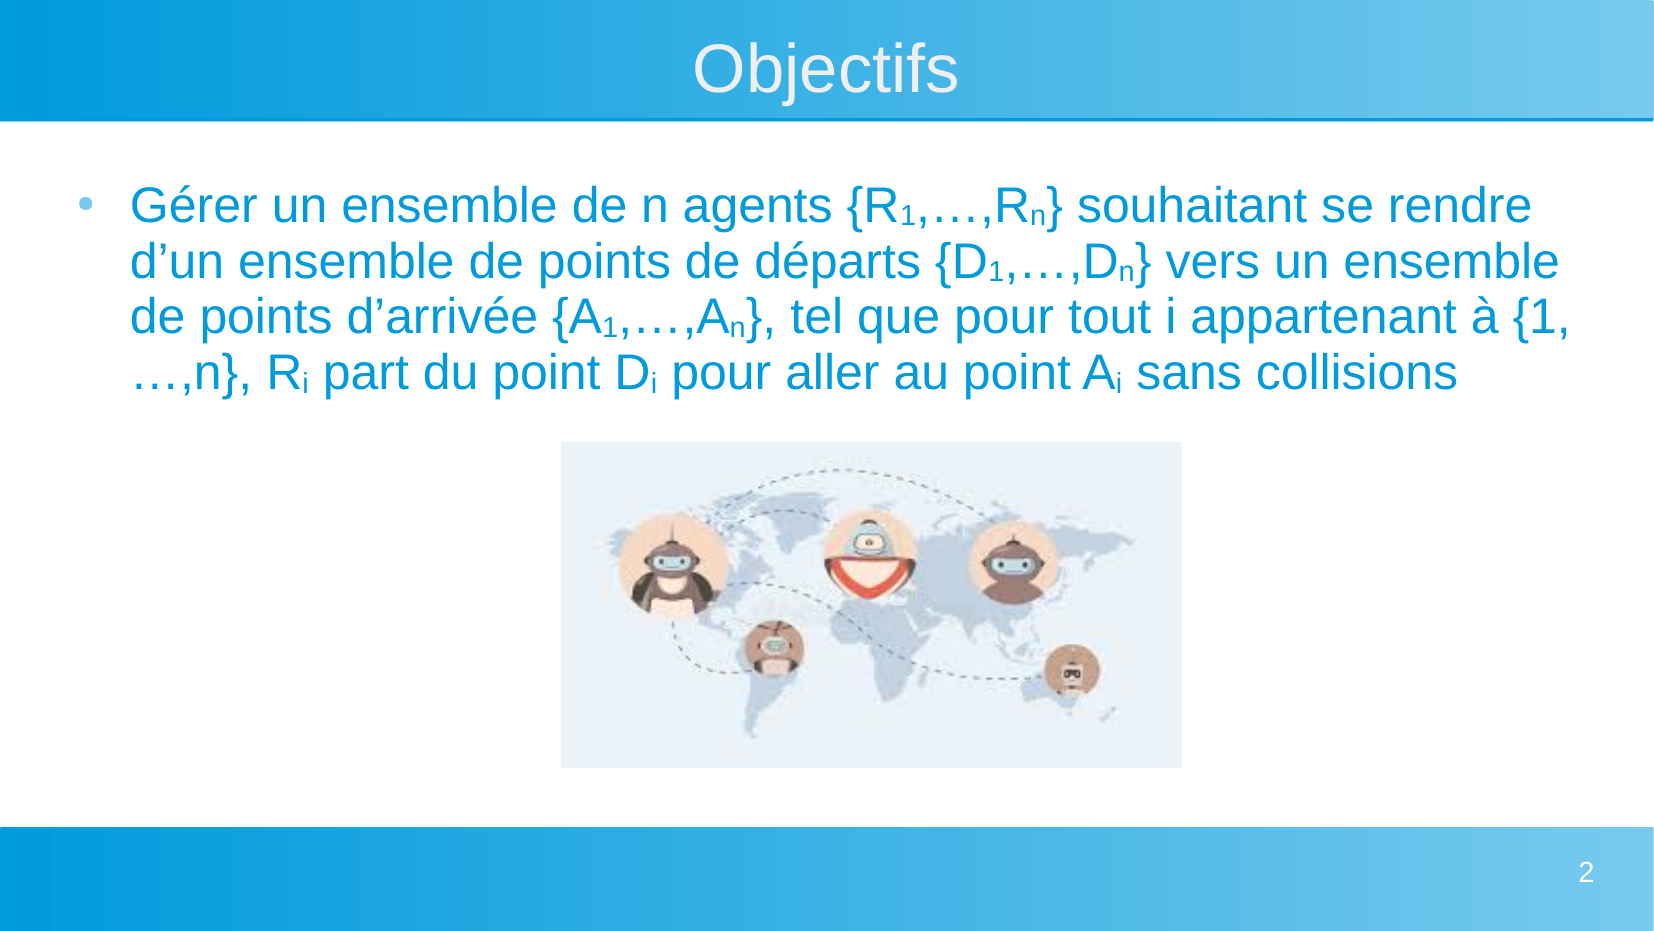

# Objectifs
Gérer un ensemble de n agents {R1,…,Rn} souhaitant se rendre d’un ensemble de points de départs {D1,…,Dn} vers un ensemble de points d’arrivée {A1,…,An}, tel que pour tout i appartenant à {1,…,n}, Ri part du point Di pour aller au point Ai sans collisions
2